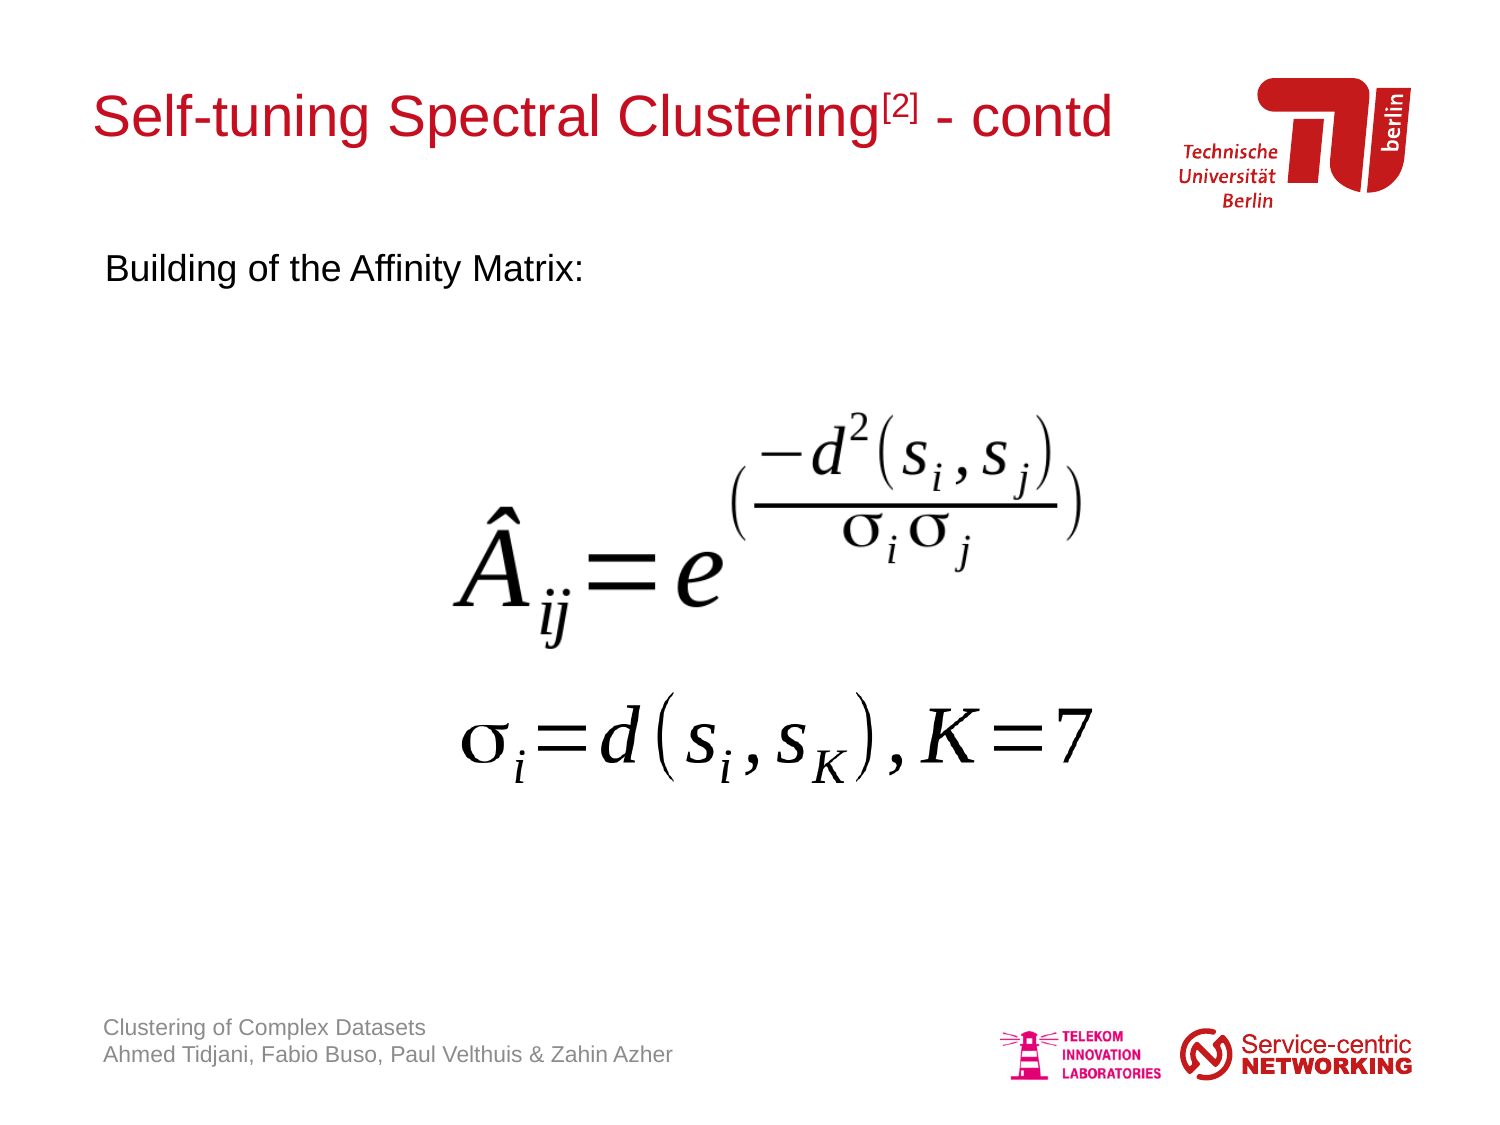

Self-tuning Spectral Clustering[2] - contd
Building of the Affinity Matrix:
Clustering of Complex Datasets
Ahmed Tidjani, Fabio Buso, Paul Velthuis & Zahin Azher